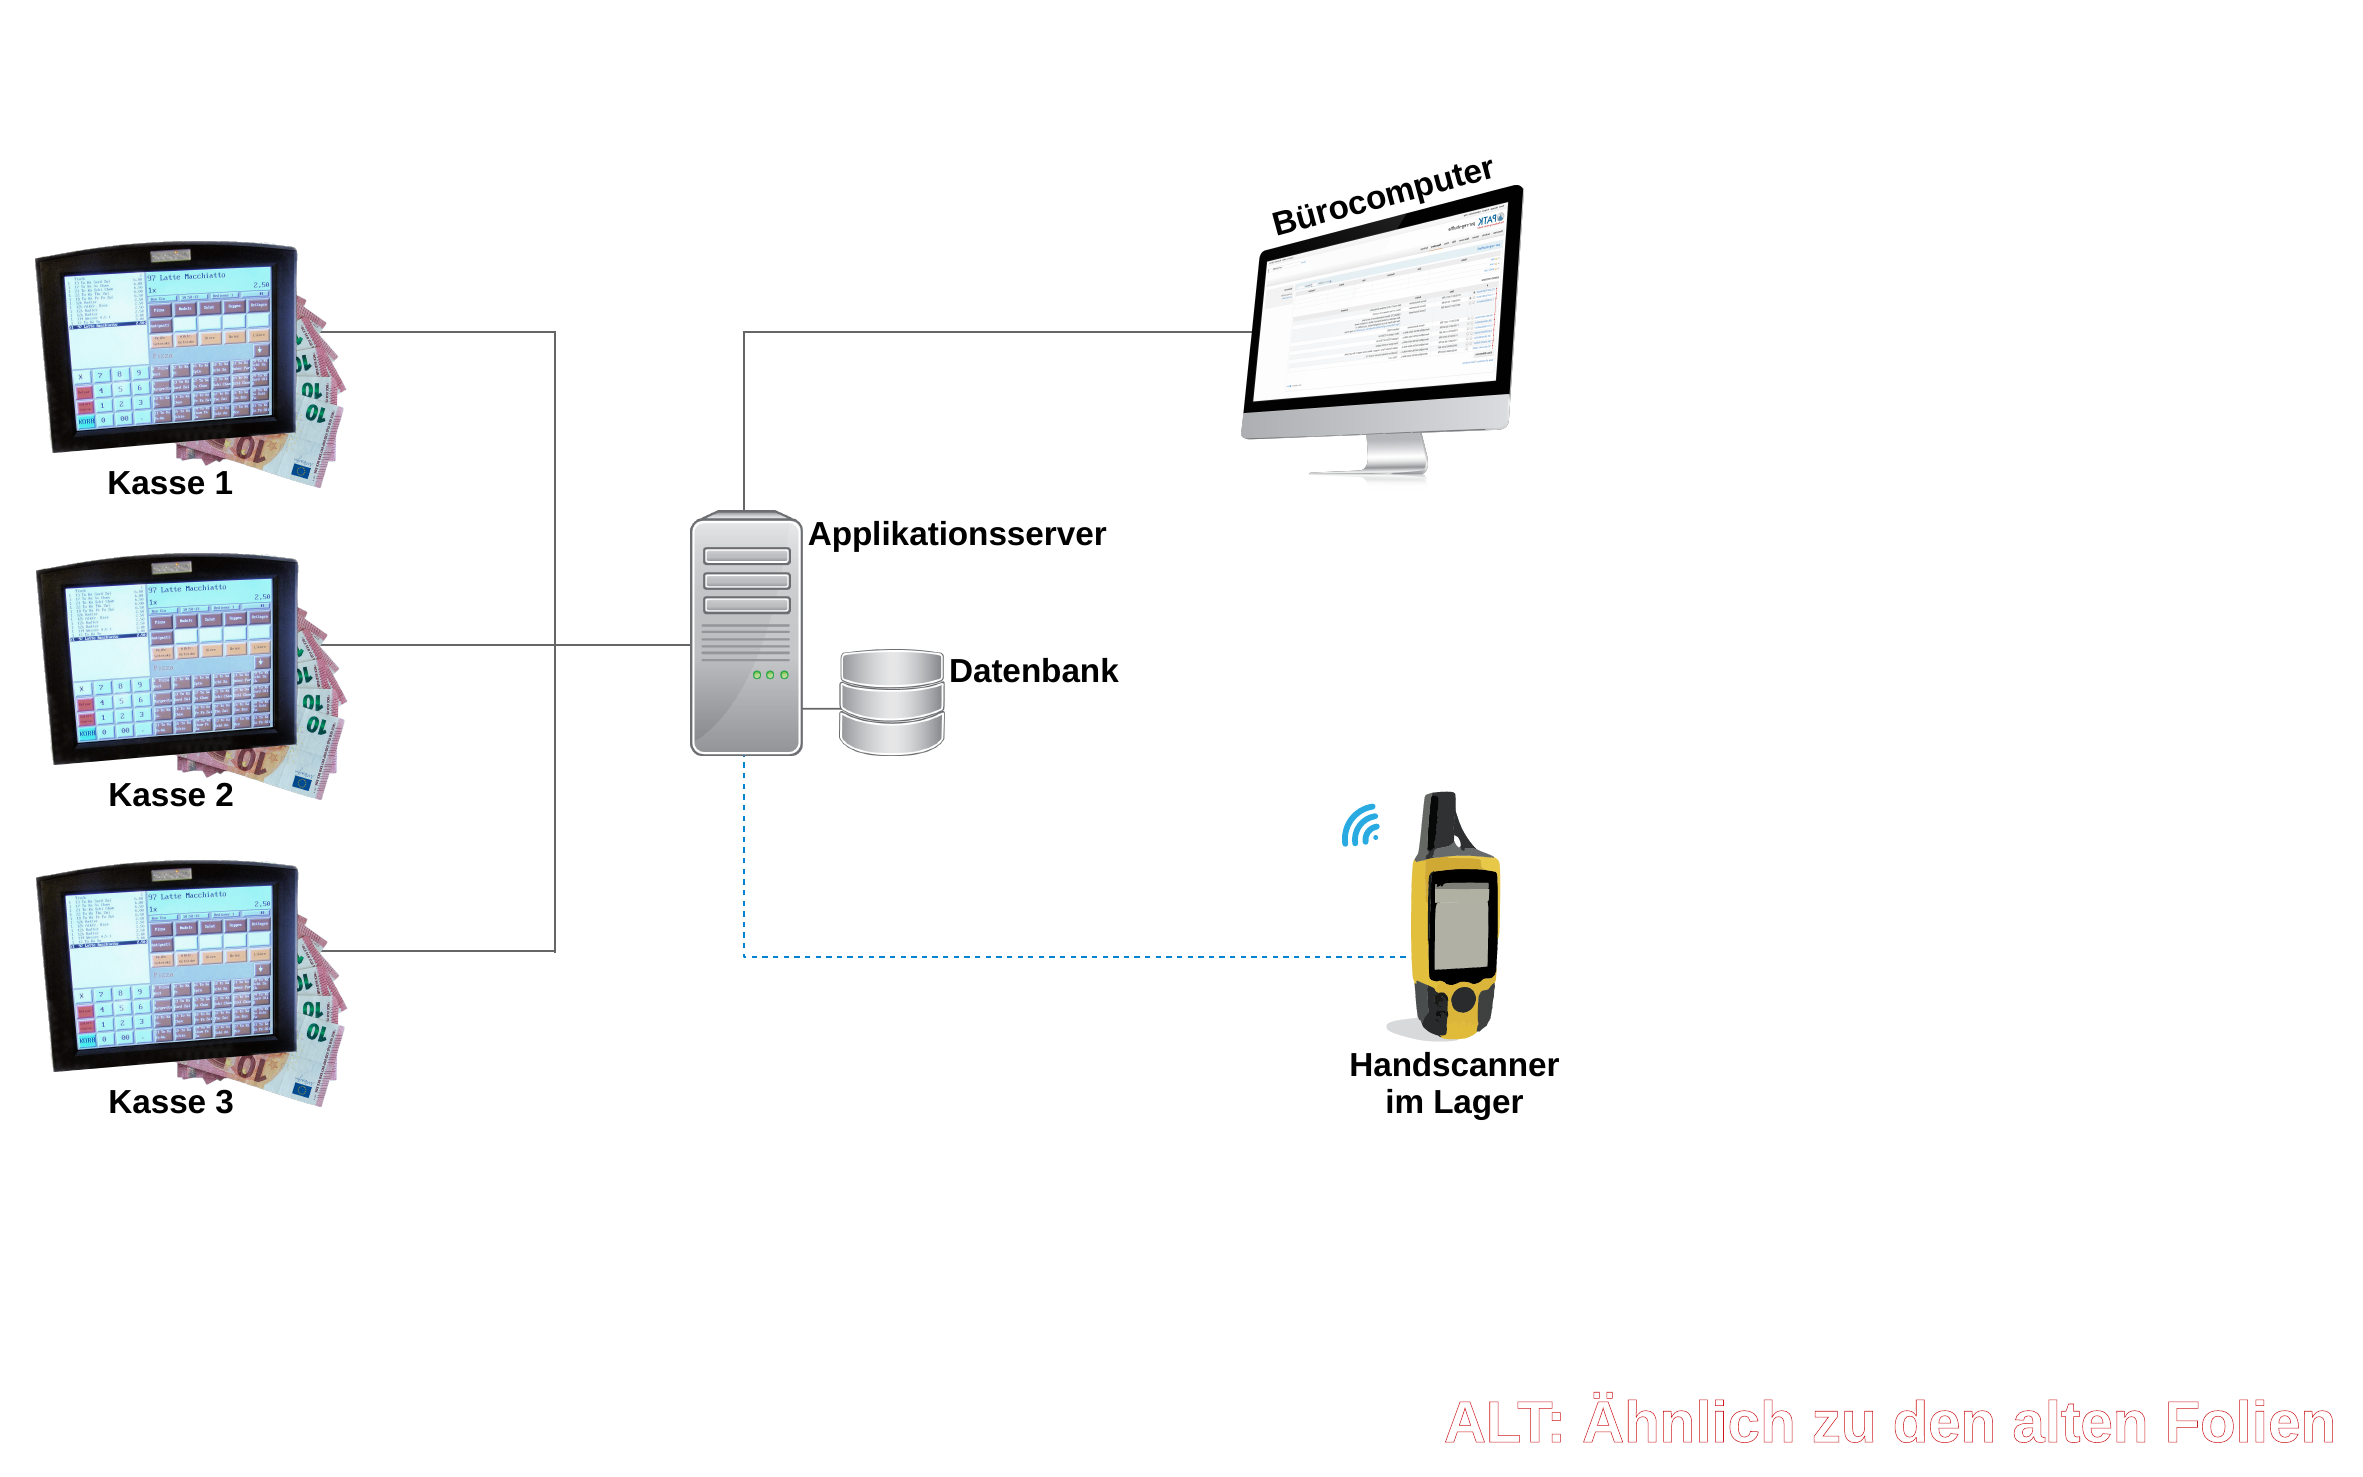

Bürocomputer
Kasse 1
Applikationsserver
Kasse 2
Datenbank
Kasse 3
Handscanner
im Lager
ALT: Ähnlich zu den alten Folien